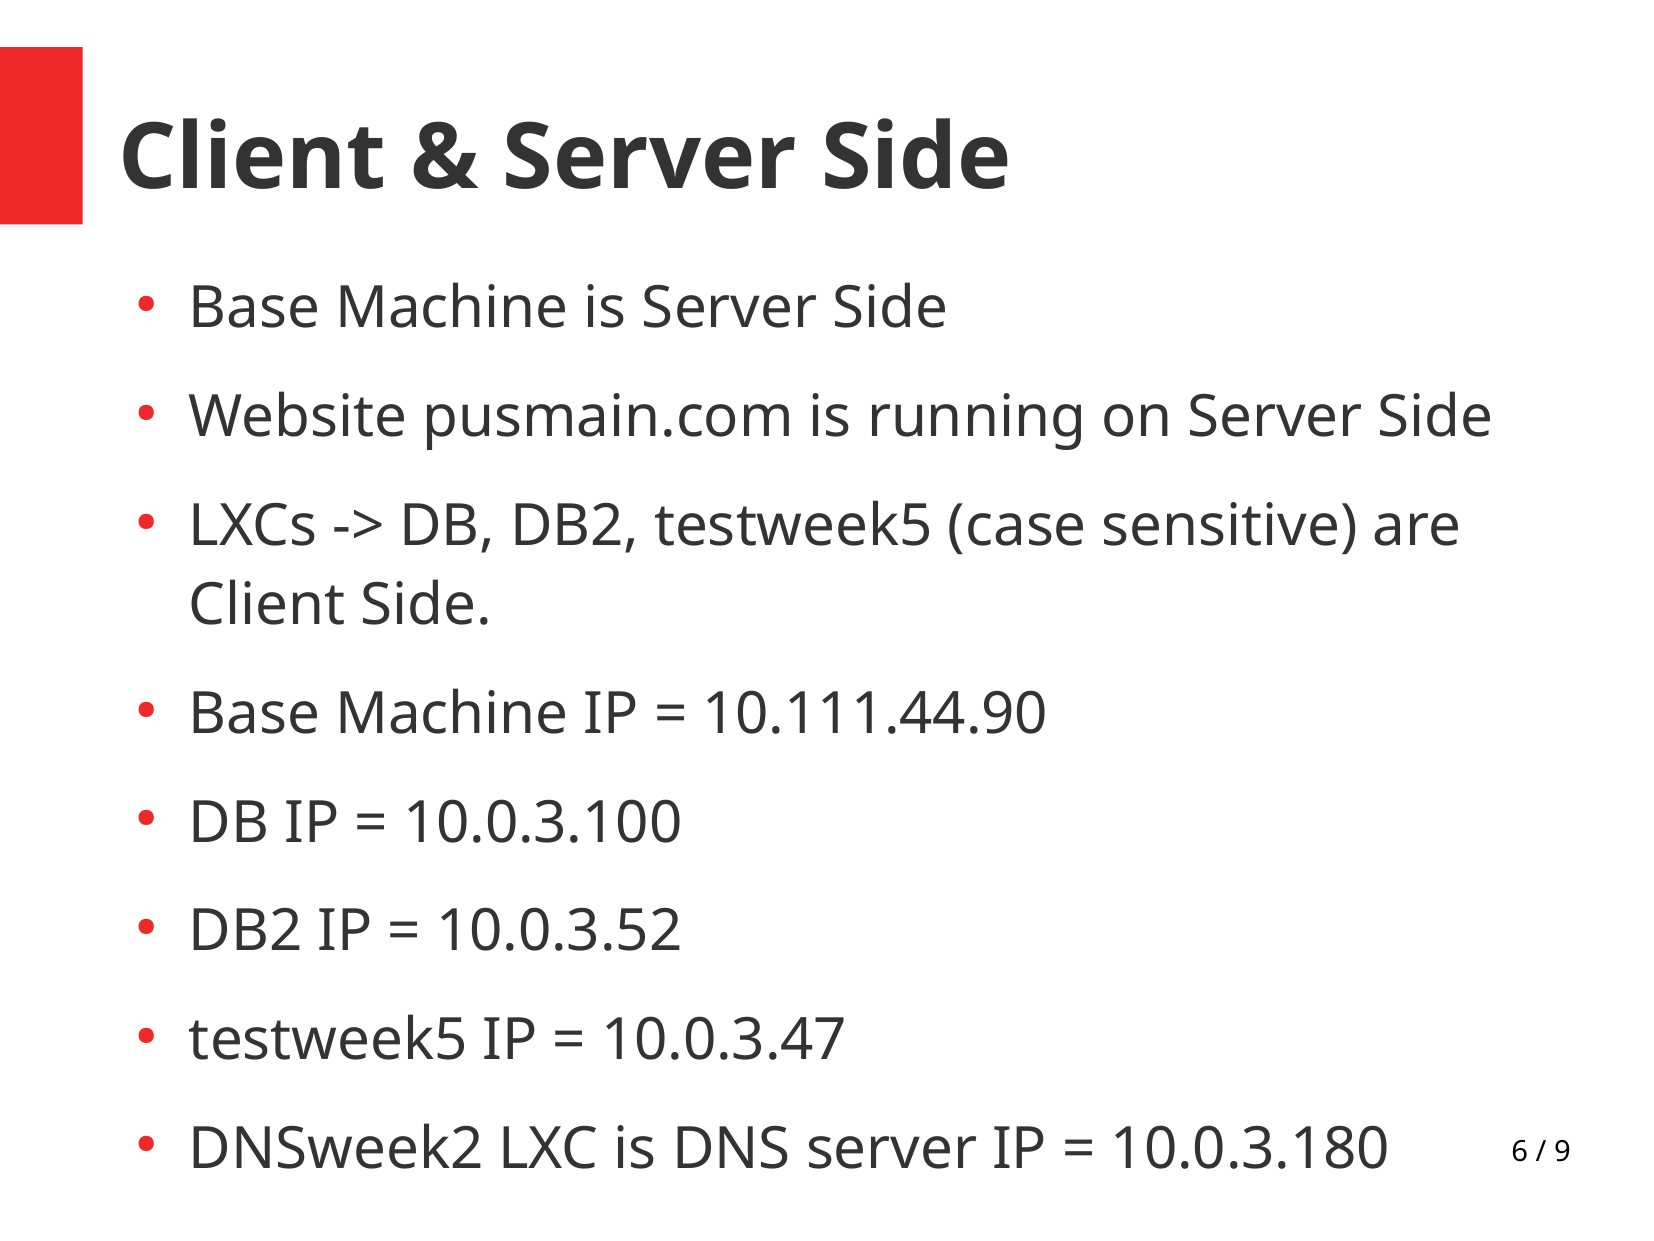

# Client & Server Side
Base Machine is Server Side
Website pusmain.com is running on Server Side
LXCs -> DB, DB2, testweek5 (case sensitive) are Client Side.
Base Machine IP = 10.111.44.90
DB IP = 10.0.3.100
DB2 IP = 10.0.3.52
testweek5 IP = 10.0.3.47
DNSweek2 LXC is DNS server IP = 10.0.3.180
6